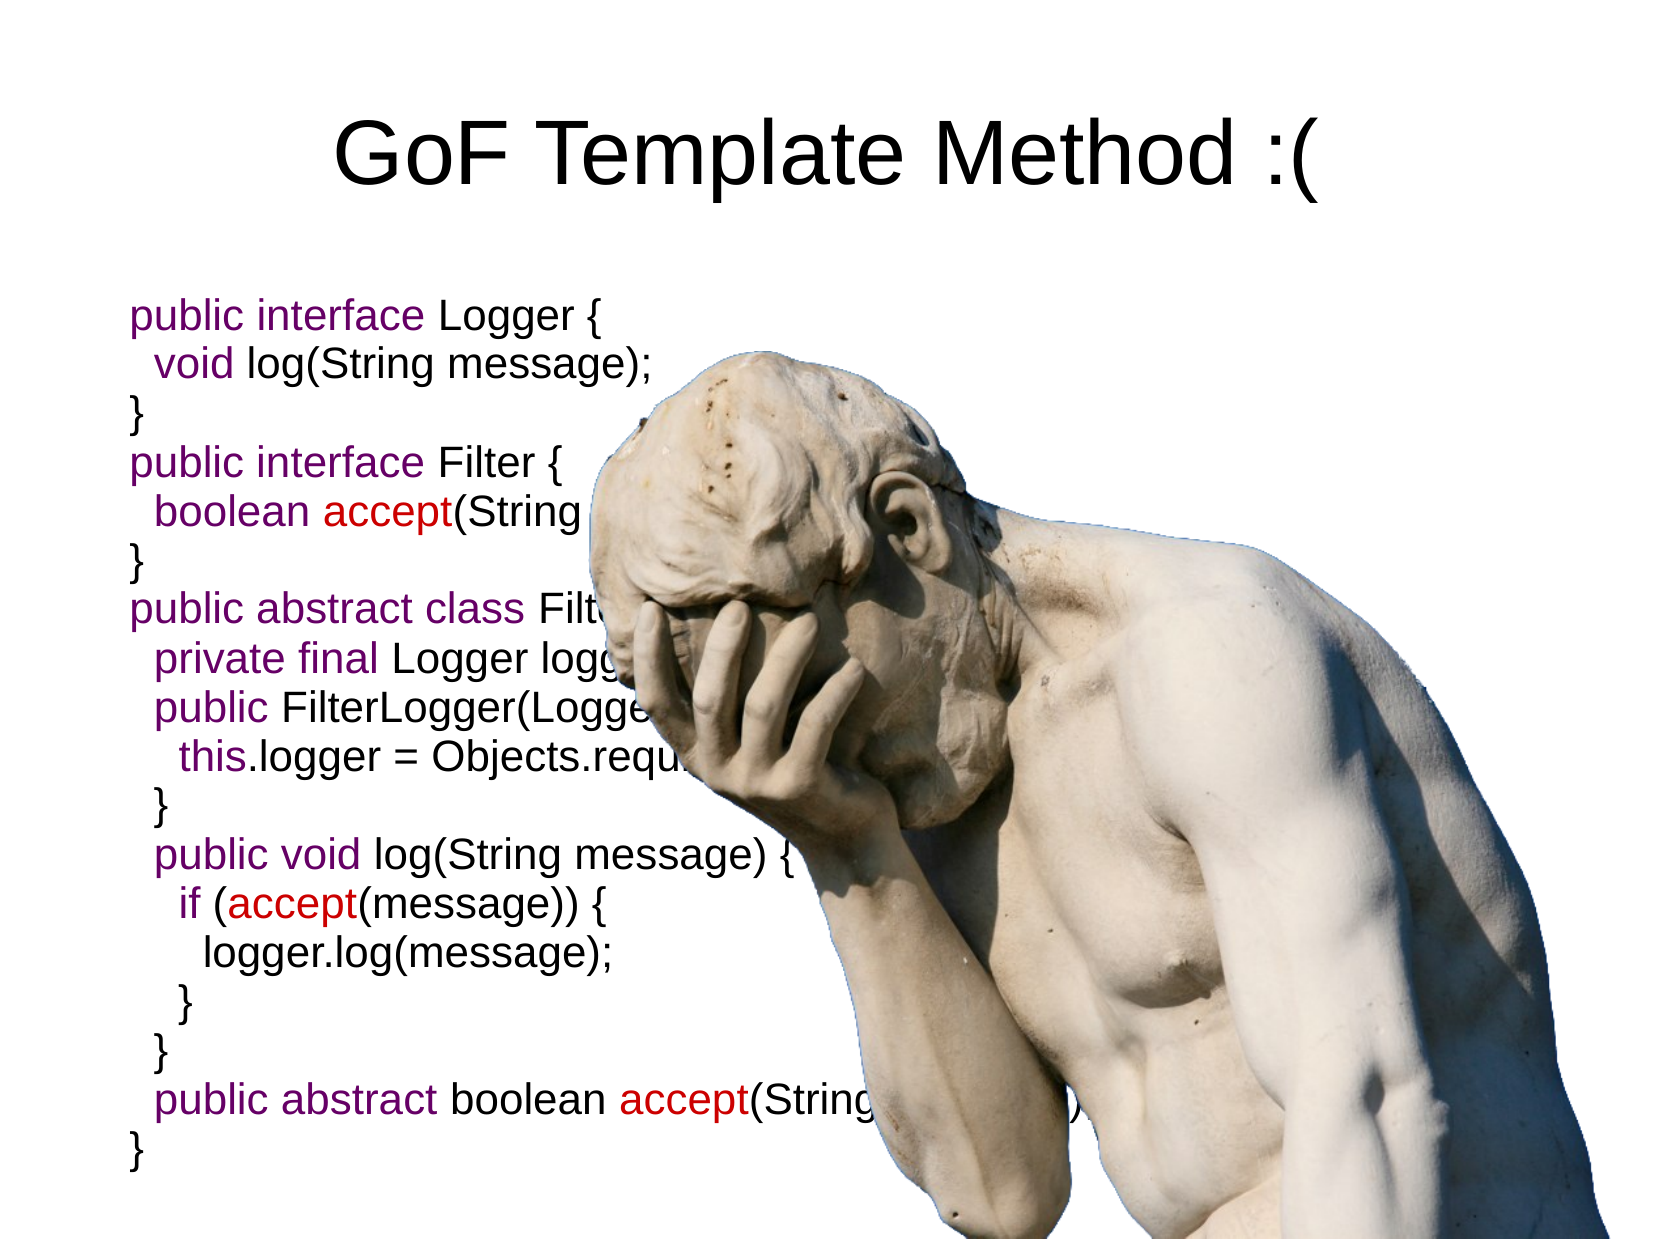

# GoF Template Method :(
public interface Logger {
 void log(String message);
}
public interface Filter {
 boolean accept(String message);
}
public abstract class FilterLogger implements Logger, Filter {
 private final Logger logger;
 public FilterLogger(Logger logger) {
 this.logger = Objects.requireNonNull(logger);
 }
 public void log(String message) {
 if (accept(message)) {
 logger.log(message);
 }
 }
 public abstract boolean accept(String message);
}